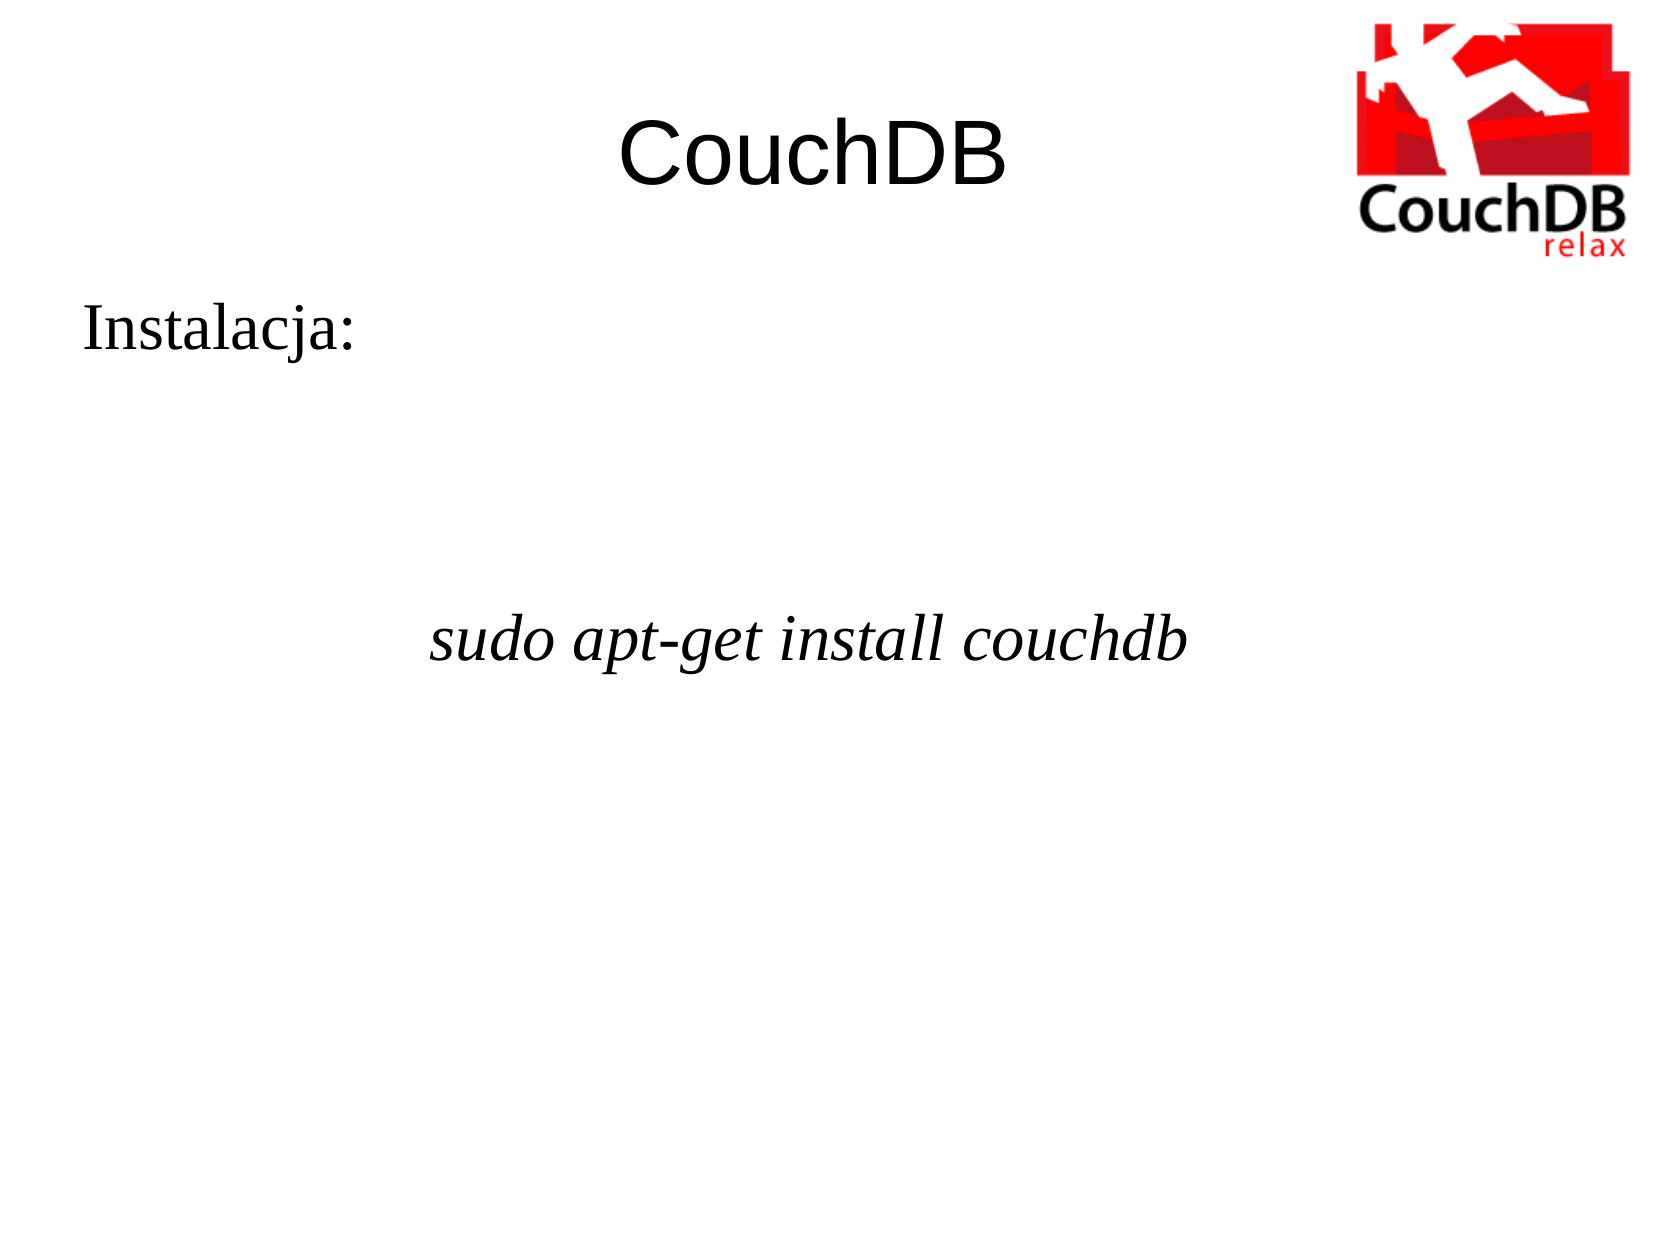

# CouchDB
Instalacja:
sudo apt-get install couchdb